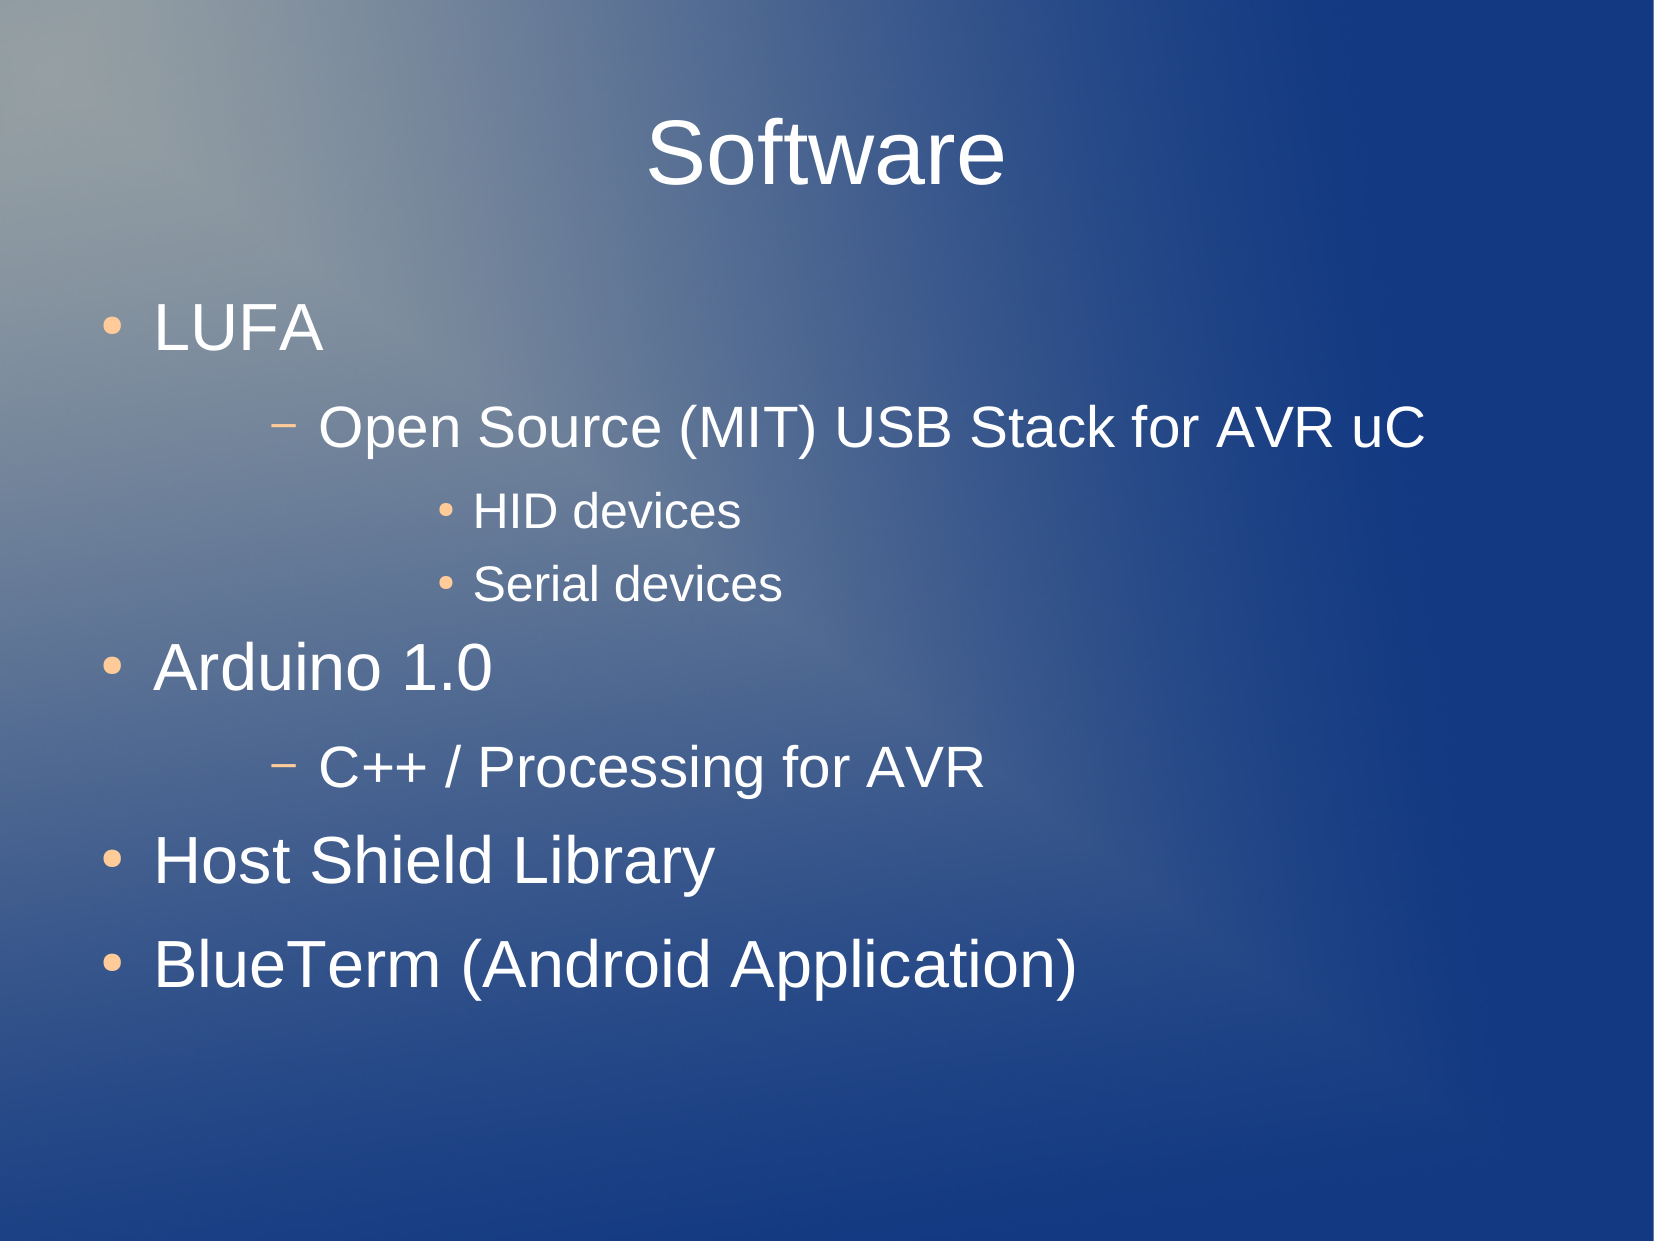

# Software
LUFA
Open Source (MIT) USB Stack for AVR uC
HID devices
Serial devices
Arduino 1.0
C++ / Processing for AVR
Host Shield Library
BlueTerm (Android Application)